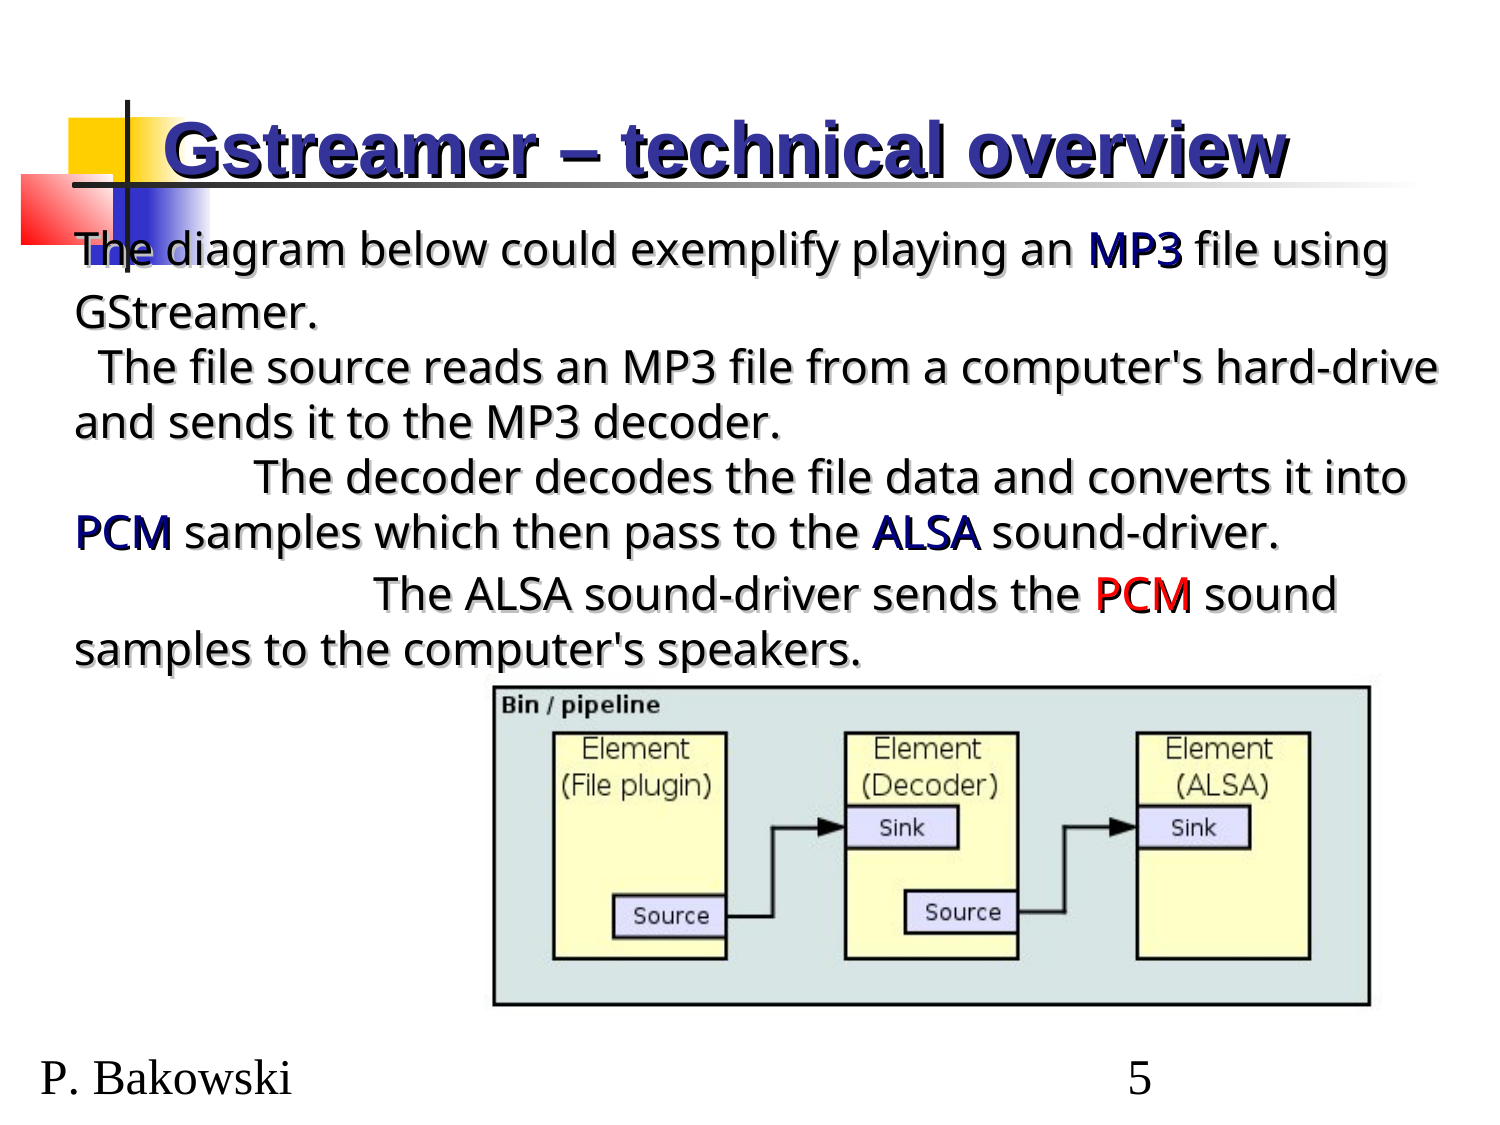

# Gstreamer – technical overview
The diagram below could exemplify playing an MP3 file using GStreamer. The file source reads an MP3 file from a computer's hard-drive and sends it to the MP3 decoder. The decoder decodes the file data and converts it into PCM samples which then pass to the ALSA sound-driver. The ALSA sound-driver sends the PCM sound samples to the computer's speakers.
P.Bakowski
5